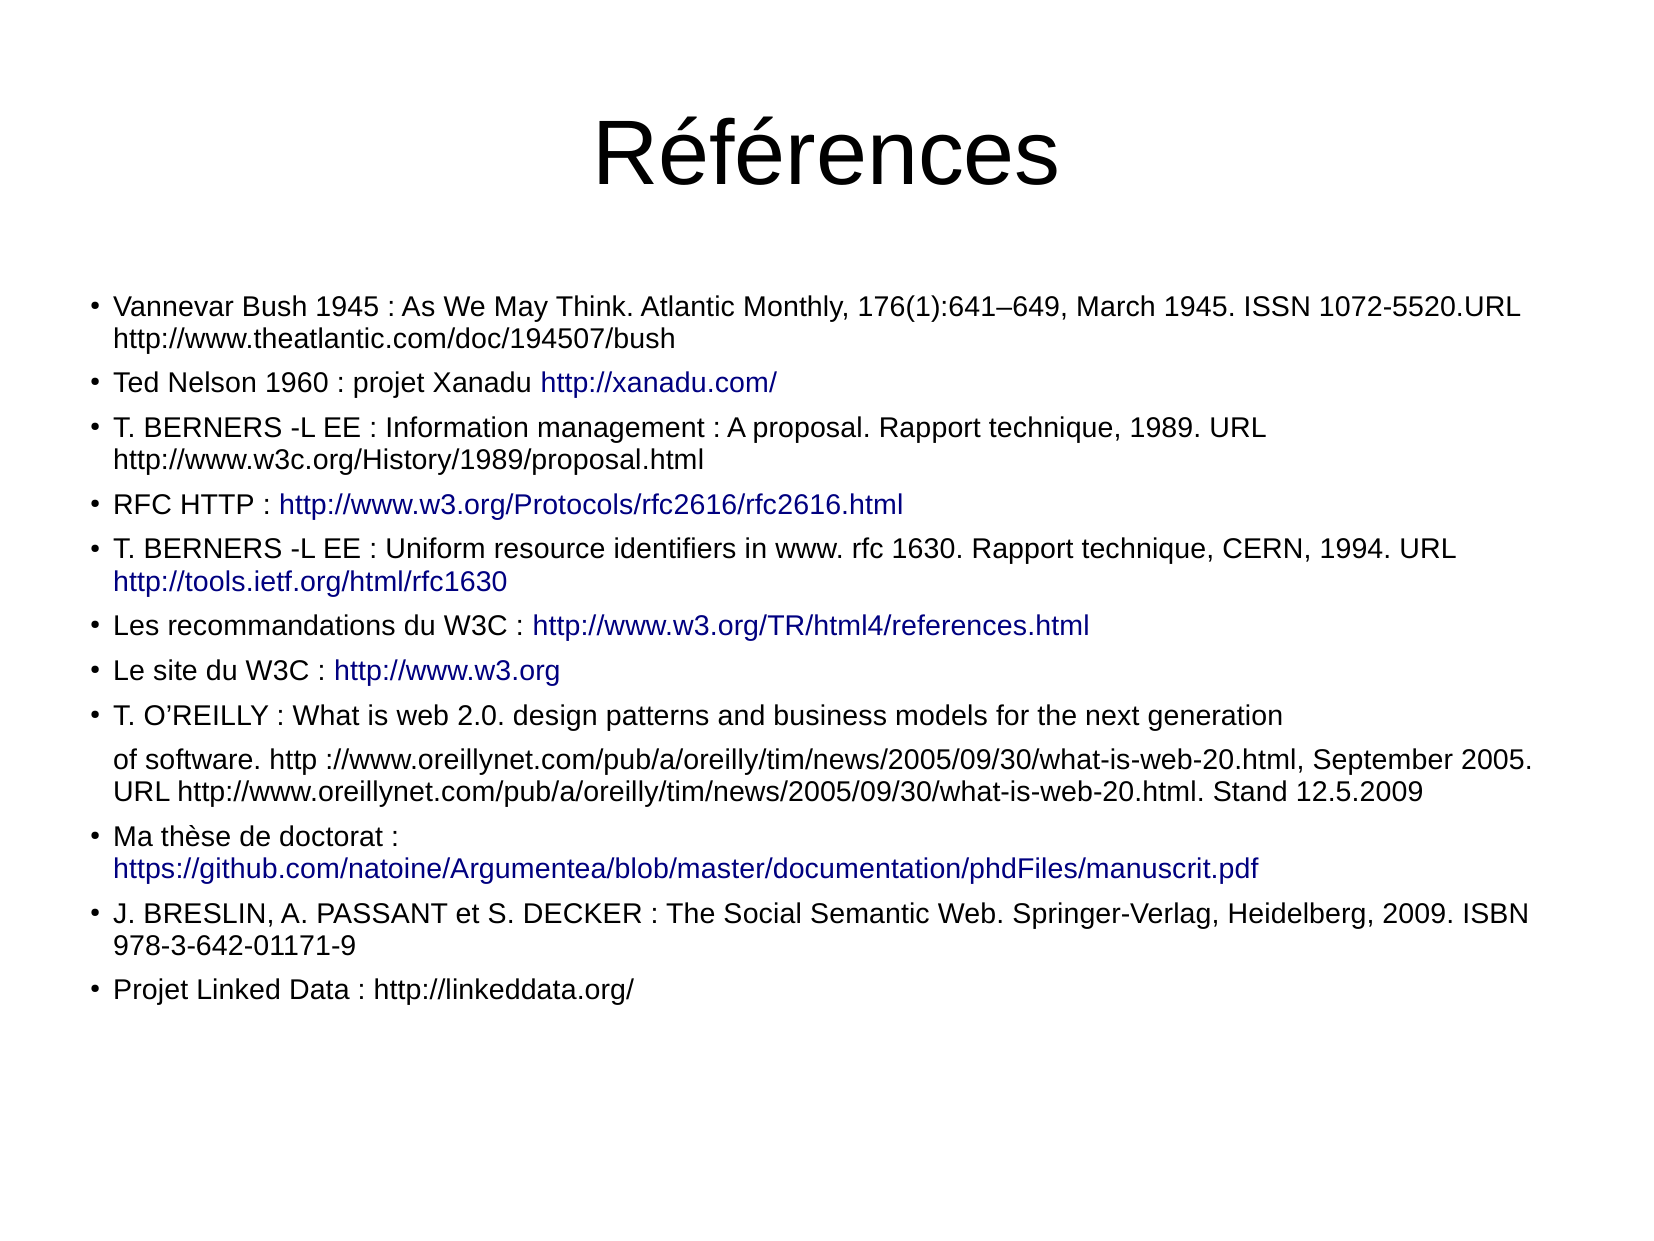

# Références
Vannevar Bush 1945 : As We May Think. Atlantic Monthly, 176(1):641–649, March 1945. ISSN 1072-5520.URL http://www.theatlantic.com/doc/194507/bush
Ted Nelson 1960 : projet Xanadu http://xanadu.com/
T. BERNERS -L EE : Information management : A proposal. Rapport technique, 1989. URL http://www.w3c.org/History/1989/proposal.html
RFC HTTP : http://www.w3.org/Protocols/rfc2616/rfc2616.html
T. BERNERS -L EE : Uniform resource identifiers in www. rfc 1630. Rapport technique, CERN, 1994. URL http://tools.ietf.org/html/rfc1630
Les recommandations du W3C : http://www.w3.org/TR/html4/references.html
Le site du W3C : http://www.w3.org
T. O’REILLY : What is web 2.0. design patterns and business models for the next generation
of software. http ://www.oreillynet.com/pub/a/oreilly/tim/news/2005/09/30/what-is-web-20.html, September 2005. URL http://www.oreillynet.com/pub/a/oreilly/tim/news/2005/09/30/what-is-web-20.html. Stand 12.5.2009
Ma thèse de doctorat : https://github.com/natoine/Argumentea/blob/master/documentation/phdFiles/manuscrit.pdf
J. BRESLIN, A. PASSANT et S. DECKER : The Social Semantic Web. Springer-Verlag, Heidelberg, 2009. ISBN 978-3-642-01171-9
Projet Linked Data : http://linkeddata.org/